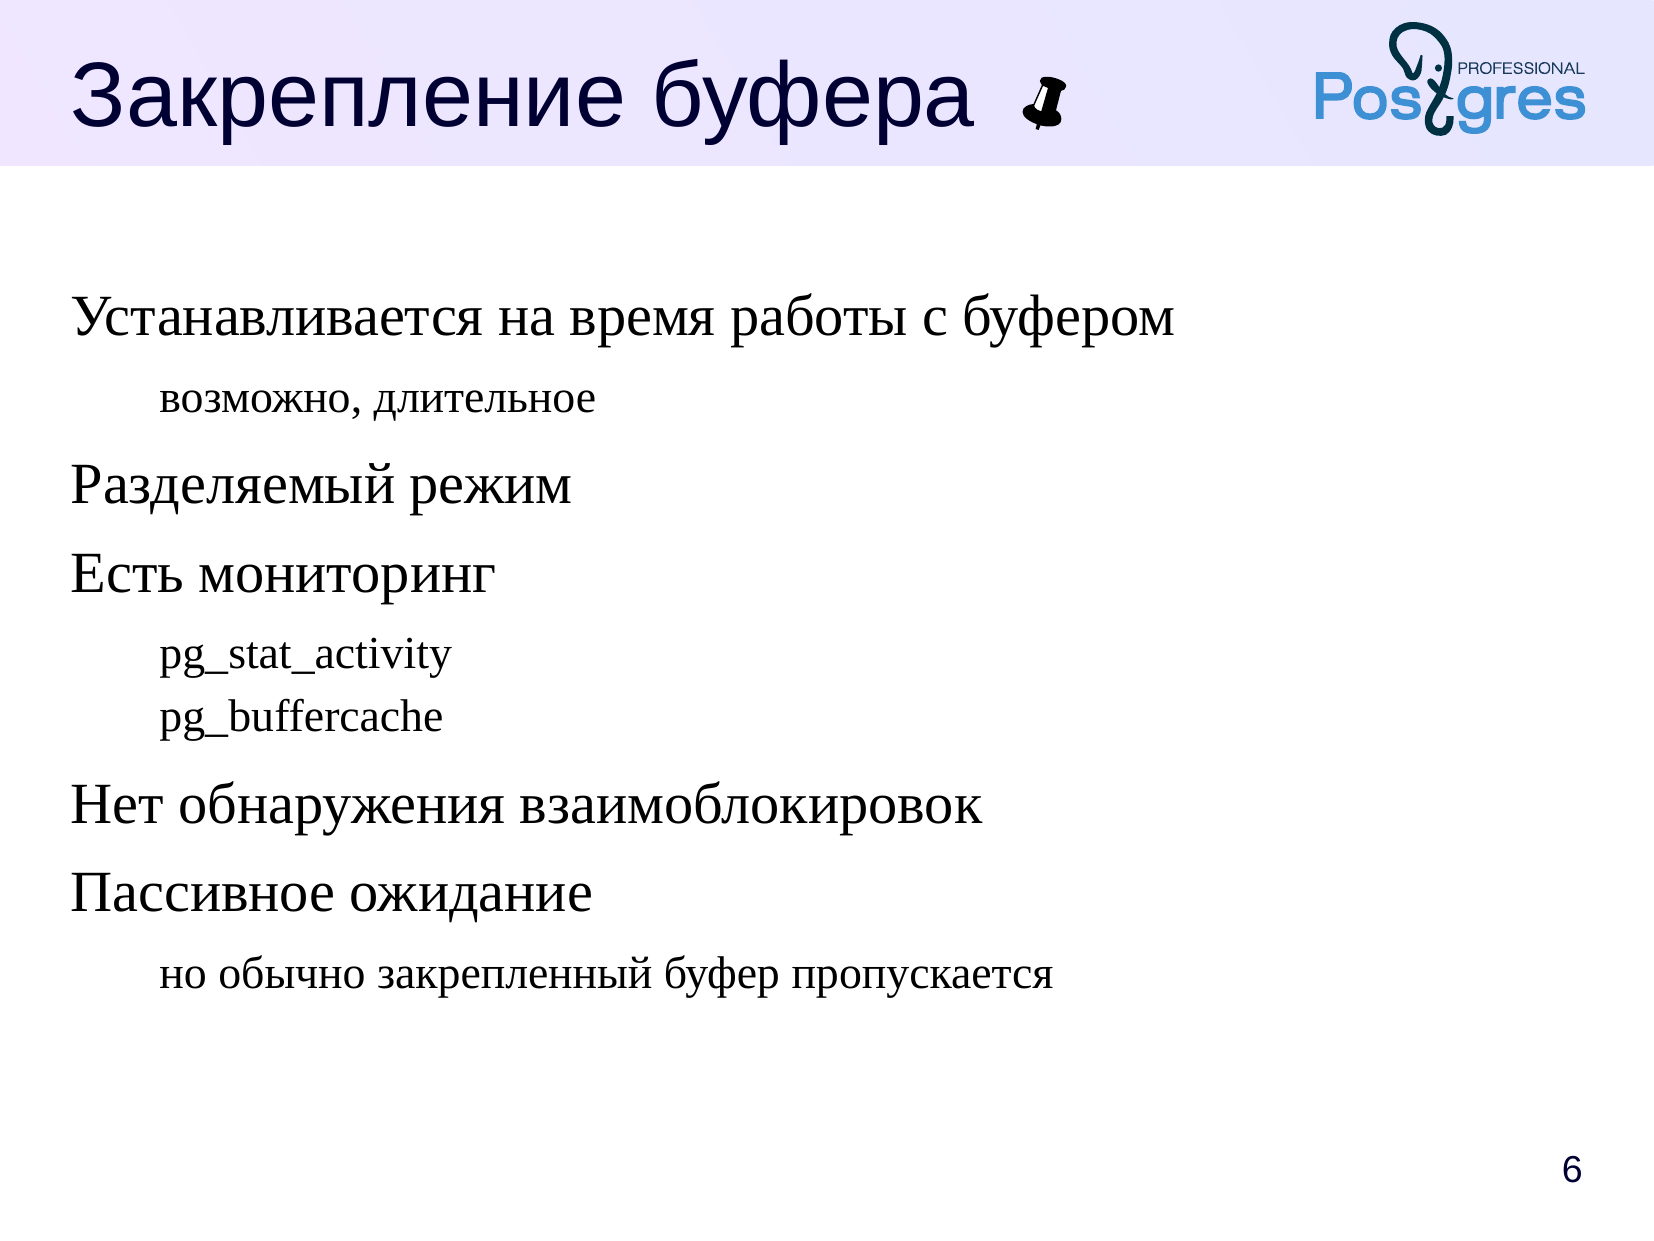

# Закрепление буфера
Устанавливается на время работы с буфером
возможно, длительное
Разделяемый режим
Есть мониторинг
pg_stat_activity
pg_buffercache
Нет обнаружения взаимоблокировок
Пассивное ожидание
но обычно закрепленный буфер пропускается